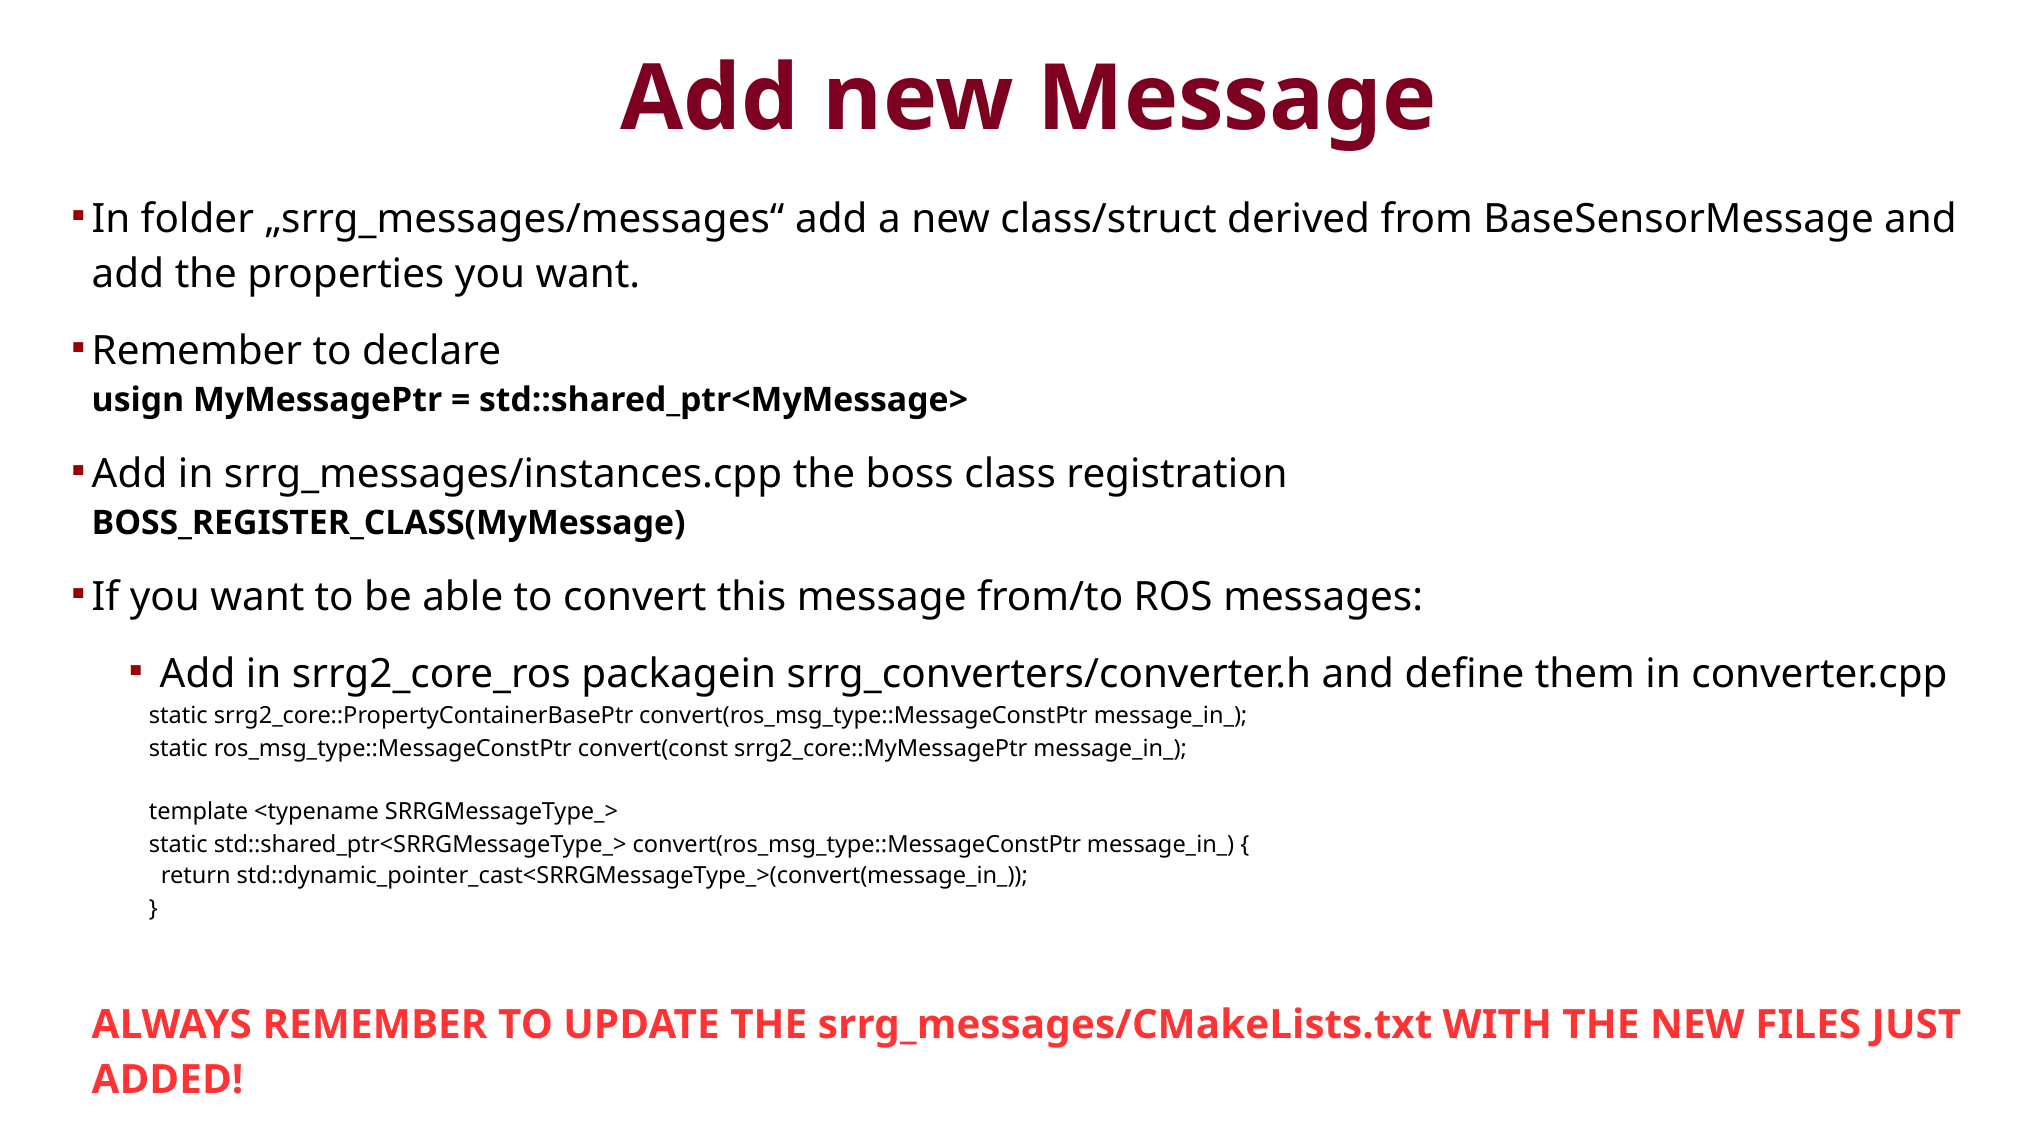

# Add new Message
In folder „srrg_messages/messages“ add a new class/struct derived from BaseSensorMessage and add the properties you want.
Remember to declare
usign MyMessagePtr = std::shared_ptr<MyMessage>
Add in srrg_messages/instances.cpp the boss class registration
BOSS_REGISTER_CLASS(MyMessage)
If you want to be able to convert this message from/to ROS messages:
 Add in srrg2_core_ros packagein srrg_converters/converter.h and define them in converter.cpp
static srrg2_core::PropertyContainerBasePtr convert(ros_msg_type::MessageConstPtr message_in_);
static ros_msg_type::MessageConstPtr convert(const srrg2_core::MyMessagePtr message_in_);
template <typename SRRGMessageType_>
static std::shared_ptr<SRRGMessageType_> convert(ros_msg_type::MessageConstPtr message_in_) {
 return std::dynamic_pointer_cast<SRRGMessageType_>(convert(message_in_));
}
ALWAYS REMEMBER TO UPDATE THE srrg_messages/CMakeLists.txt WITH THE NEW FILES JUST ADDED!